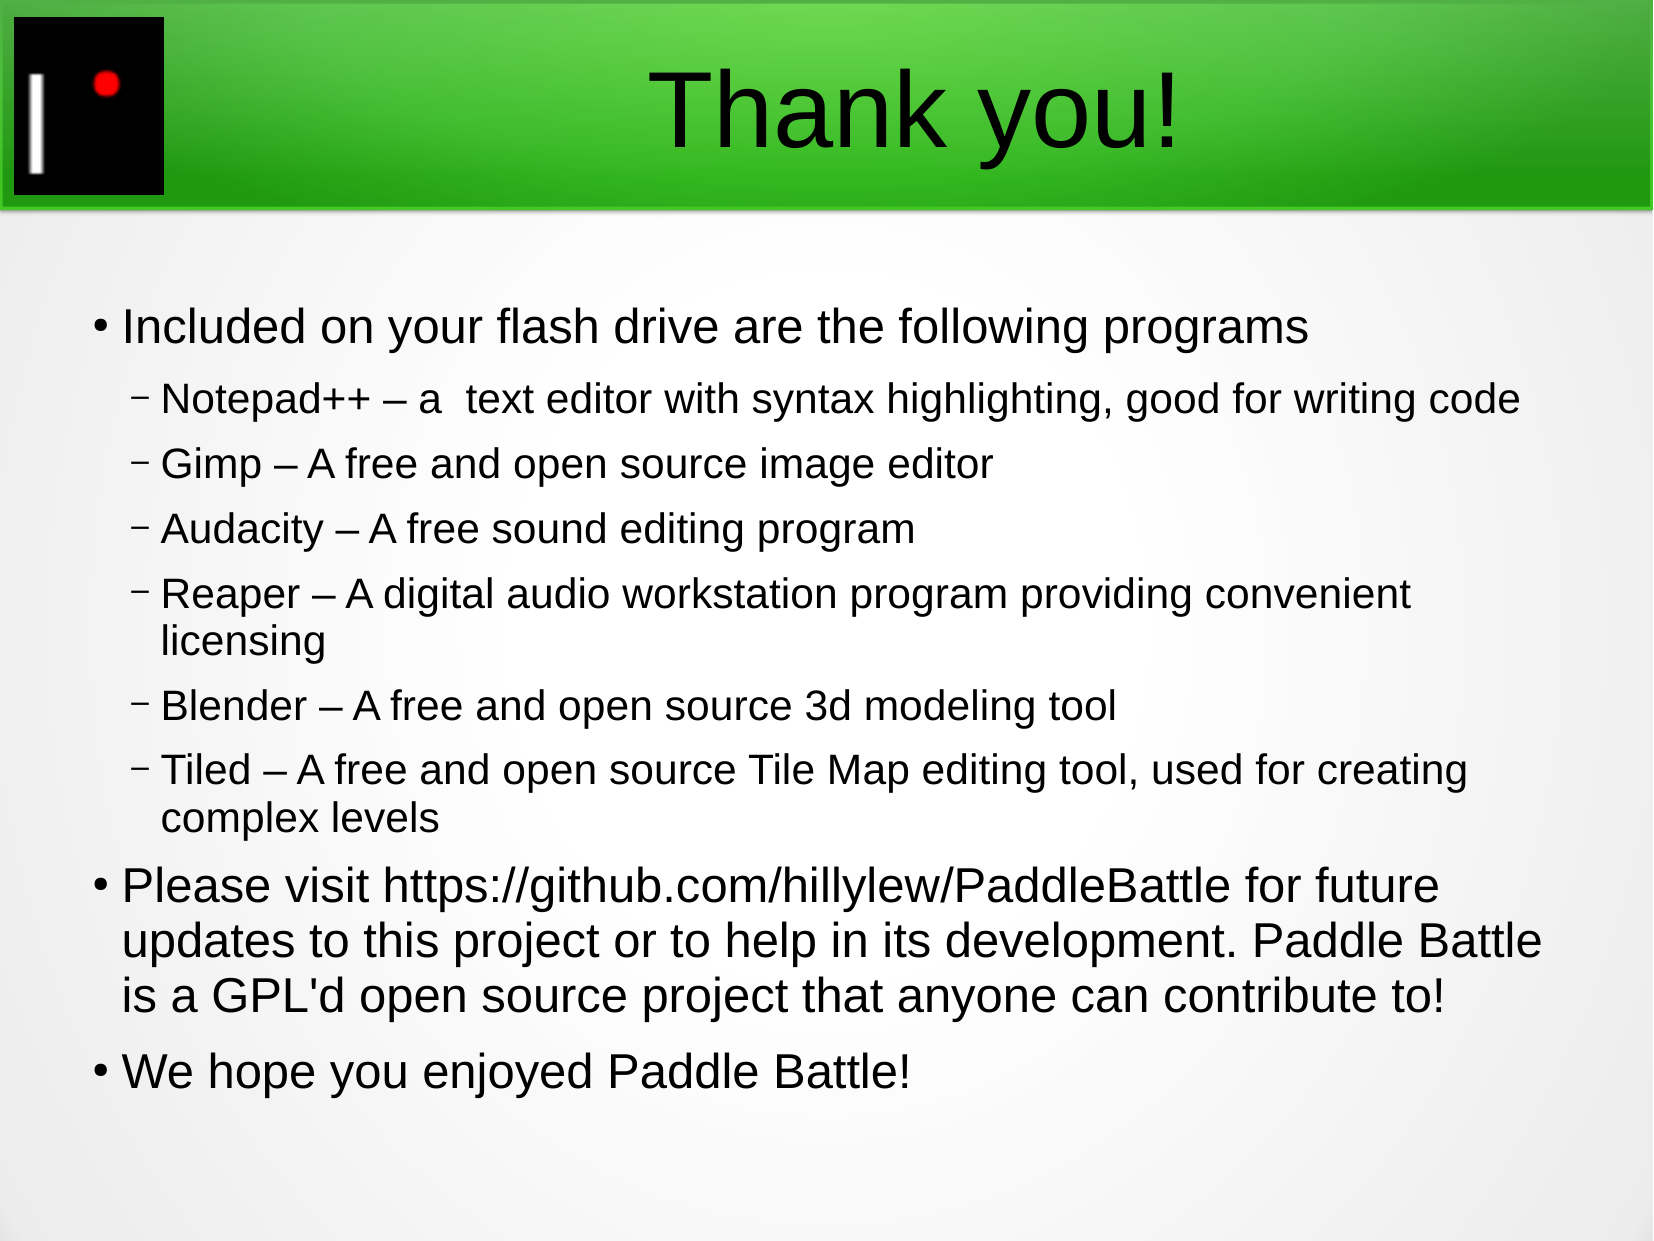

# Thank you!
Included on your flash drive are the following programs
Notepad++ – a text editor with syntax highlighting, good for writing code
Gimp – A free and open source image editor
Audacity – A free sound editing program
Reaper – A digital audio workstation program providing convenient licensing
Blender – A free and open source 3d modeling tool
Tiled – A free and open source Tile Map editing tool, used for creating complex levels
Please visit https://github.com/hillylew/PaddleBattle for future updates to this project or to help in its development. Paddle Battle is a GPL'd open source project that anyone can contribute to!
We hope you enjoyed Paddle Battle!